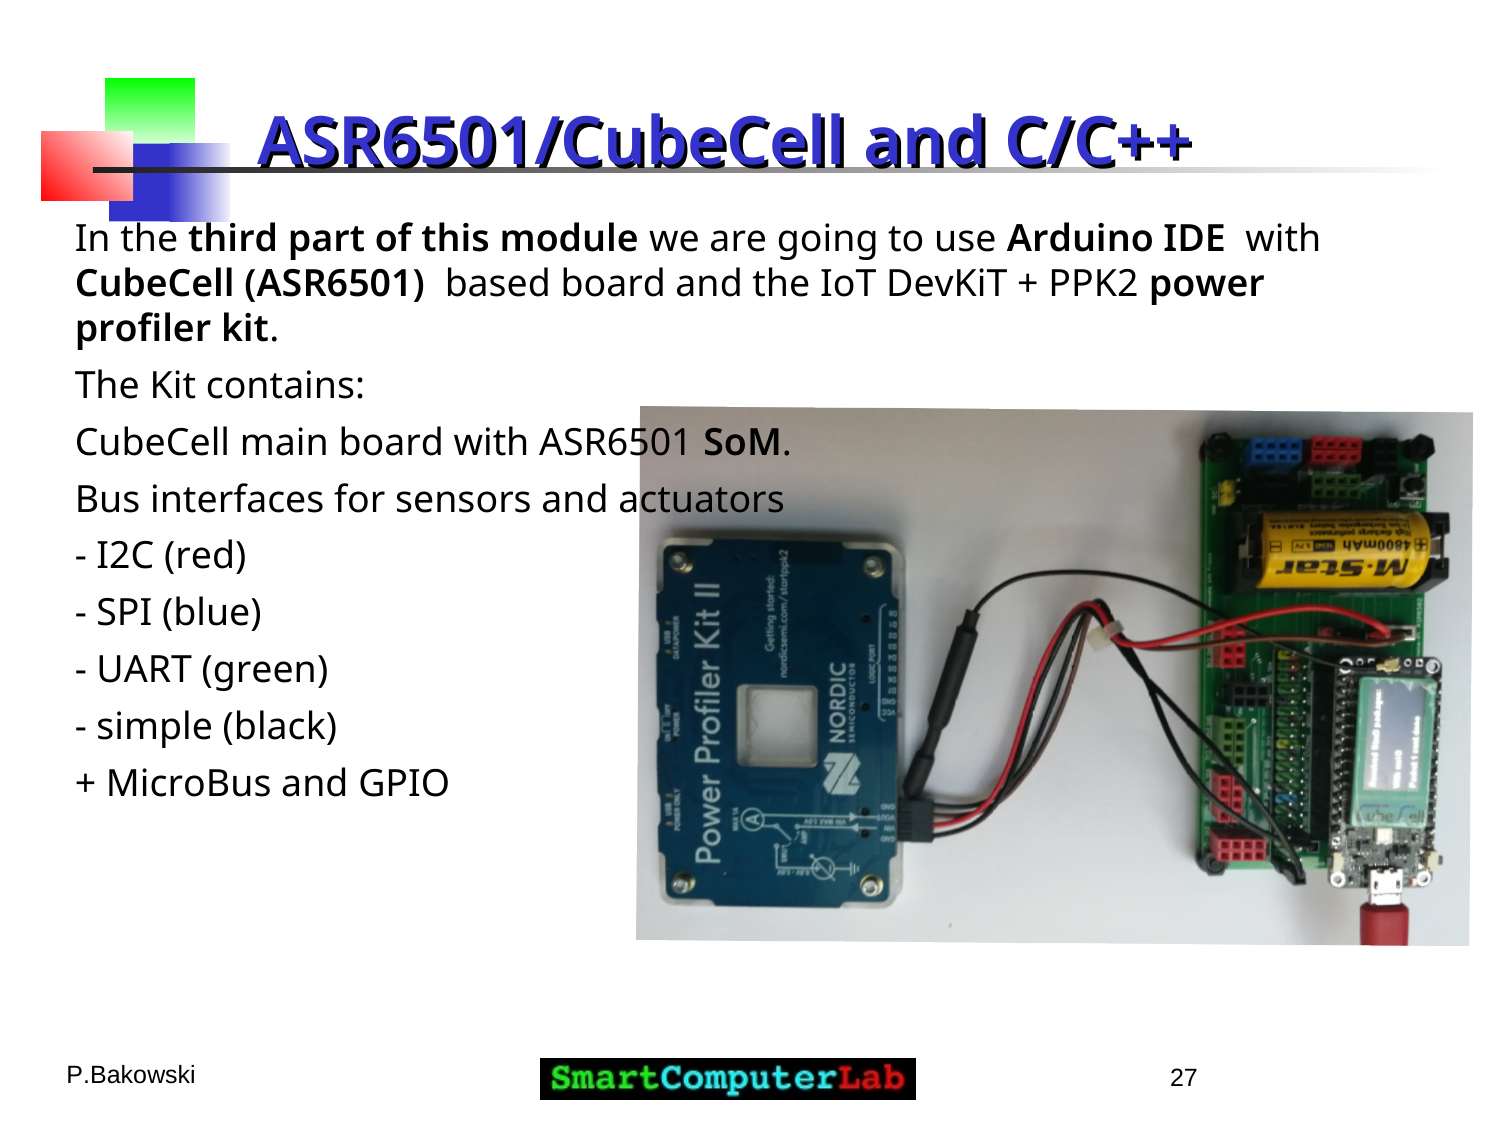

# ASR6501/CubeCell and C/C++
In the third part of this module we are going to use Arduino IDE with CubeCell (ASR6501) based board and the IoT DevKiT + PPK2 power profiler kit.
The Kit contains:
CubeCell main board with ASR6501 SoM.
Bus interfaces for sensors and actuators
- I2C (red)
- SPI (blue)
- UART (green)
- simple (black)
+ MicroBus and GPIO
27